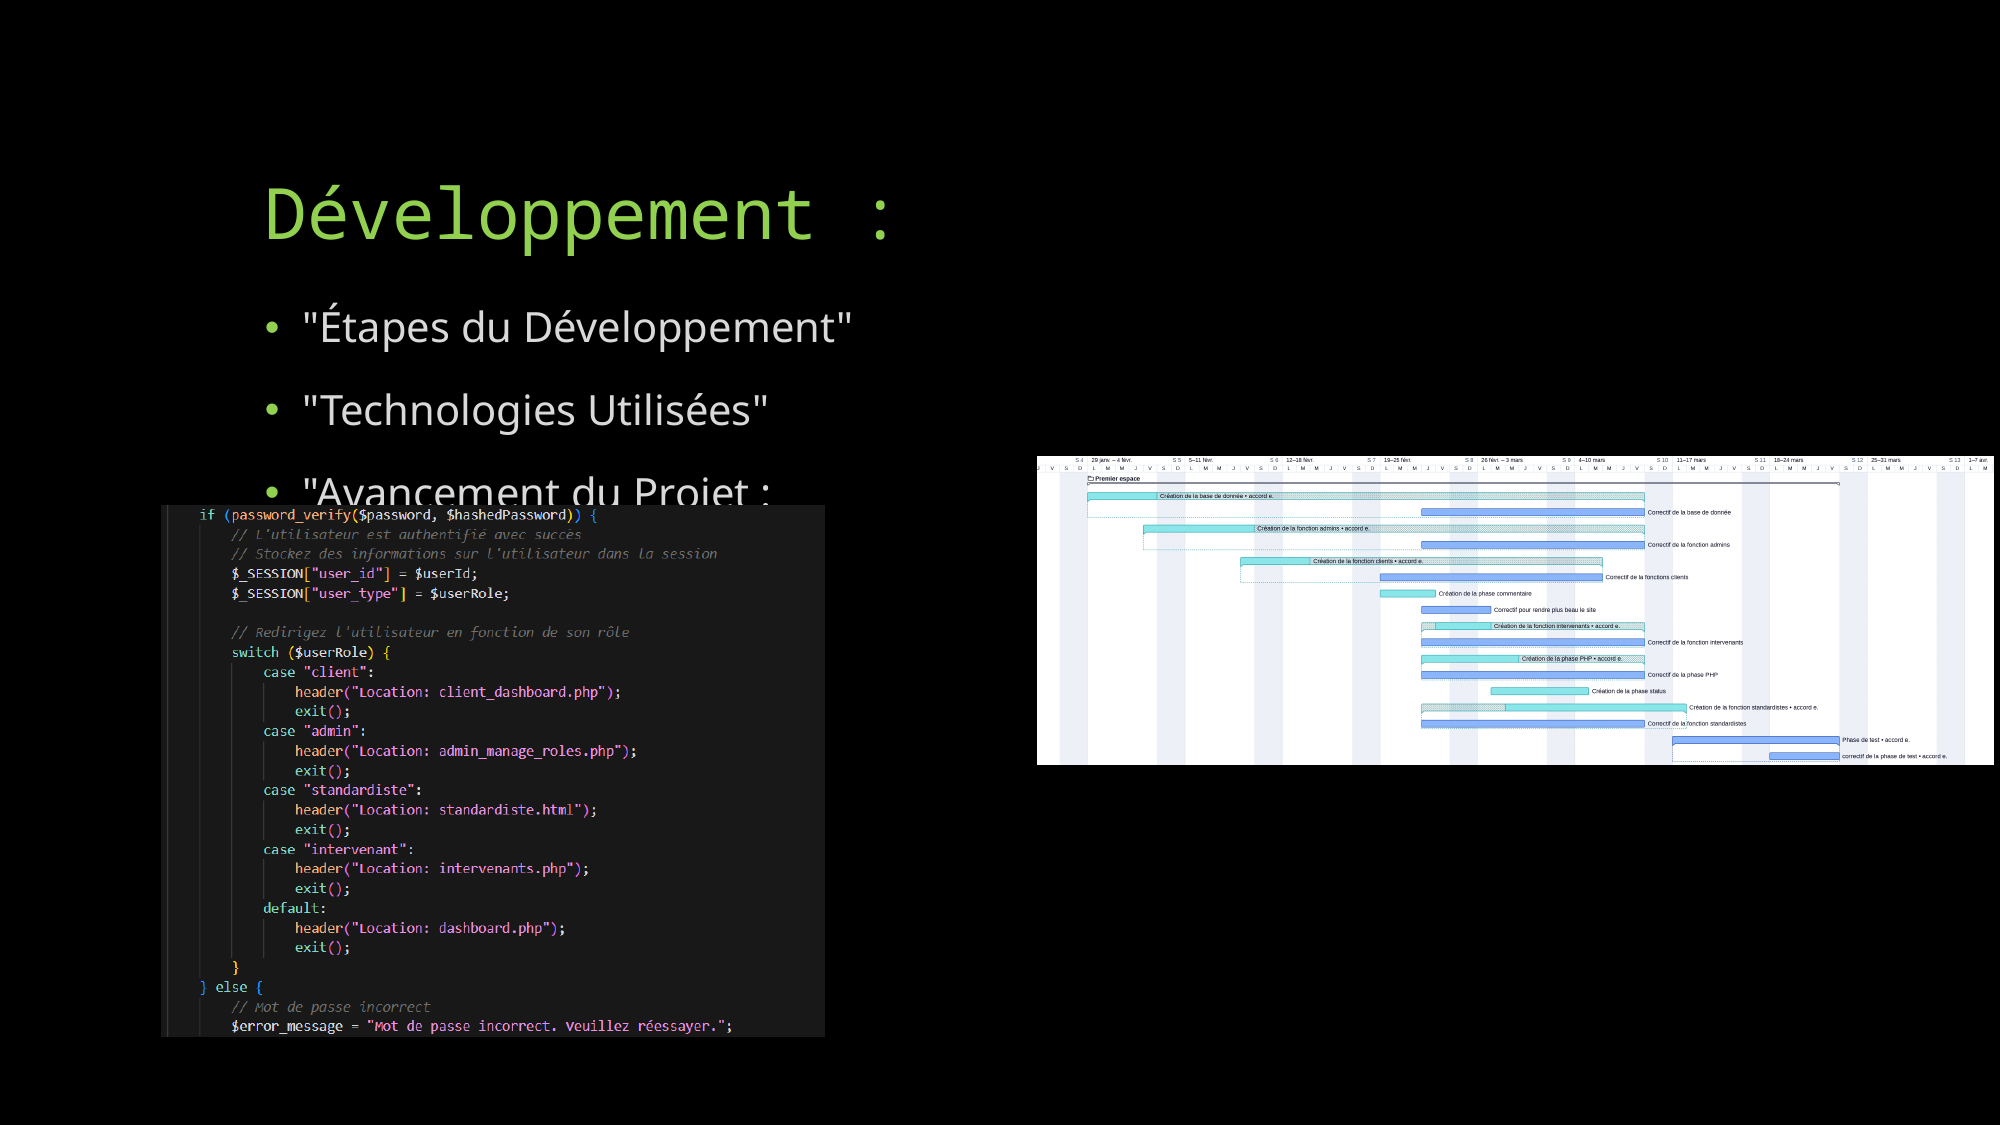

# Développement :
"Étapes du Développement"
"Technologies Utilisées"
"Avancement du Projet : Semaines 4, 6, 10, 12"